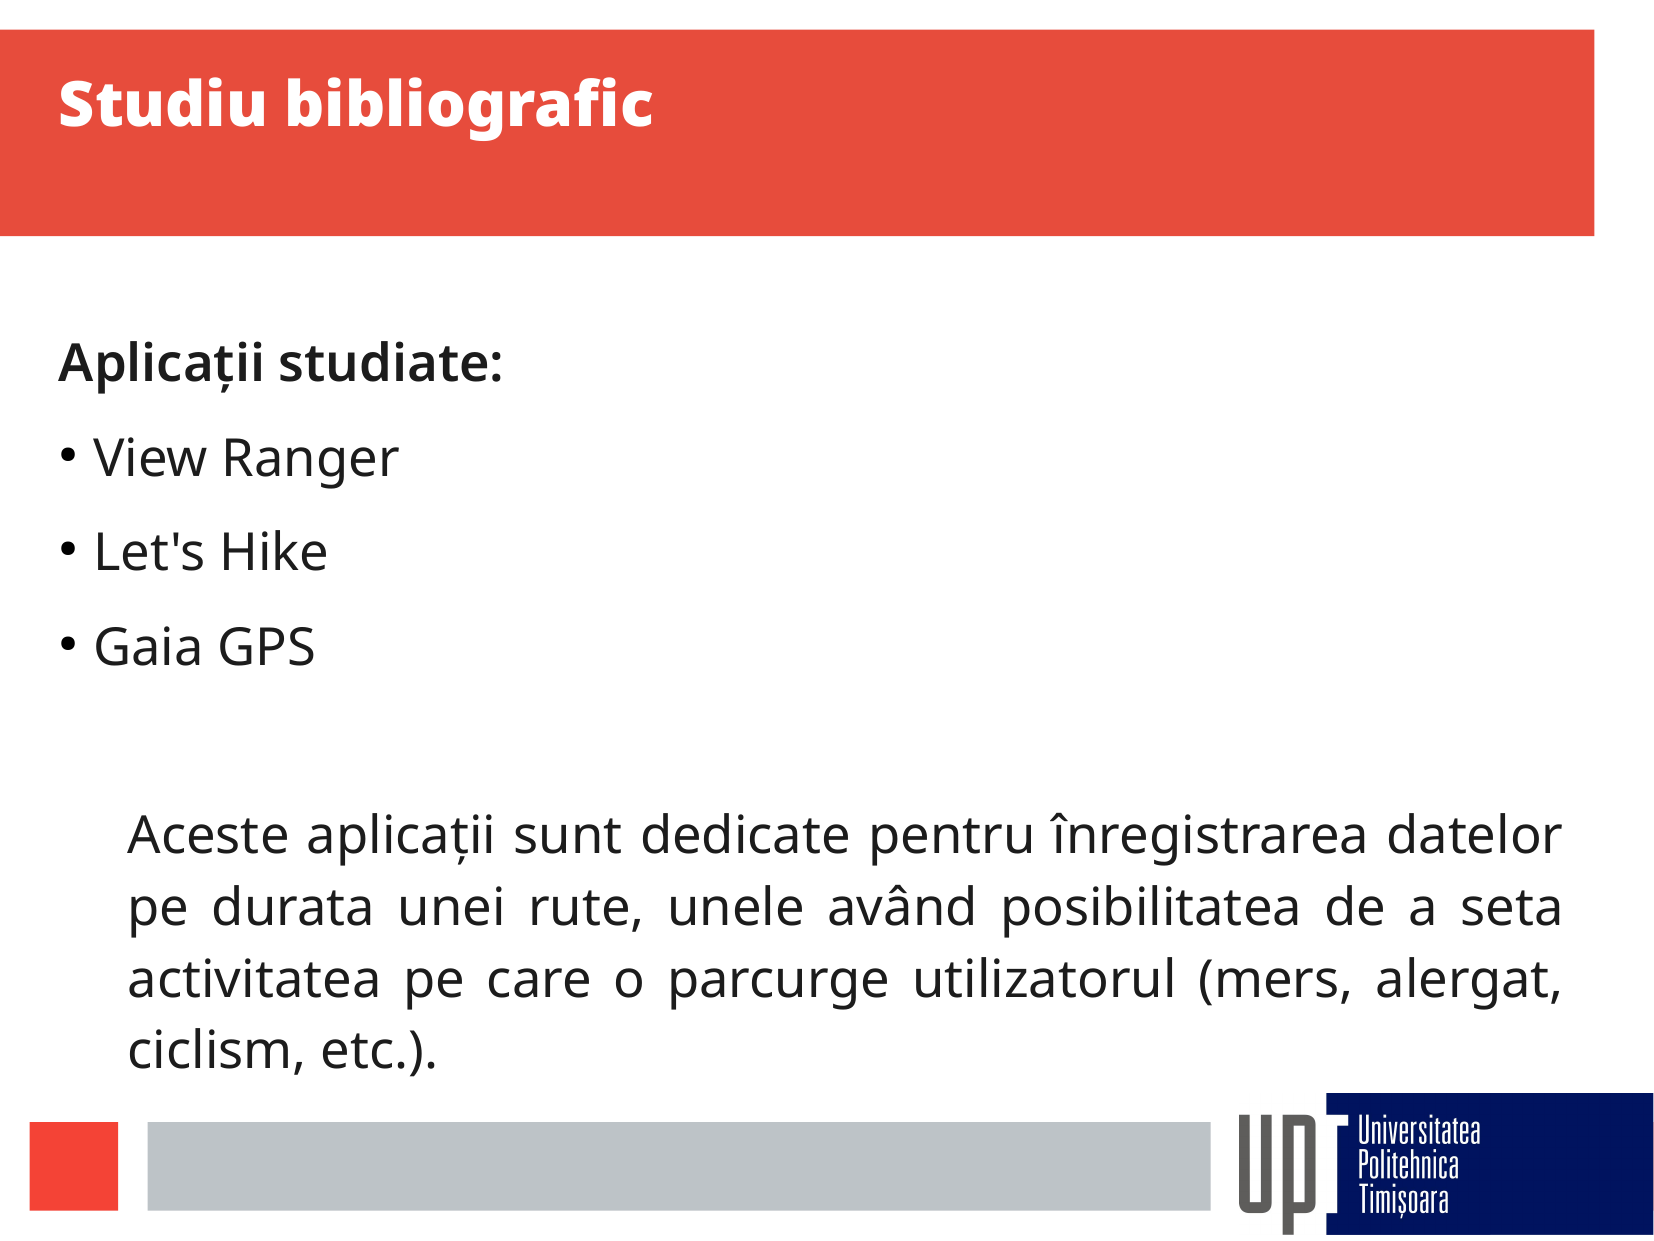

# Studiu bibliografic
Aplicații studiate:
View Ranger
Let's Hike
Gaia GPS
Aceste aplicații sunt dedicate pentru înregistrarea datelor pe durata unei rute, unele având posibilitatea de a seta activitatea pe care o parcurge utilizatorul (mers, alergat, ciclism, etc.).